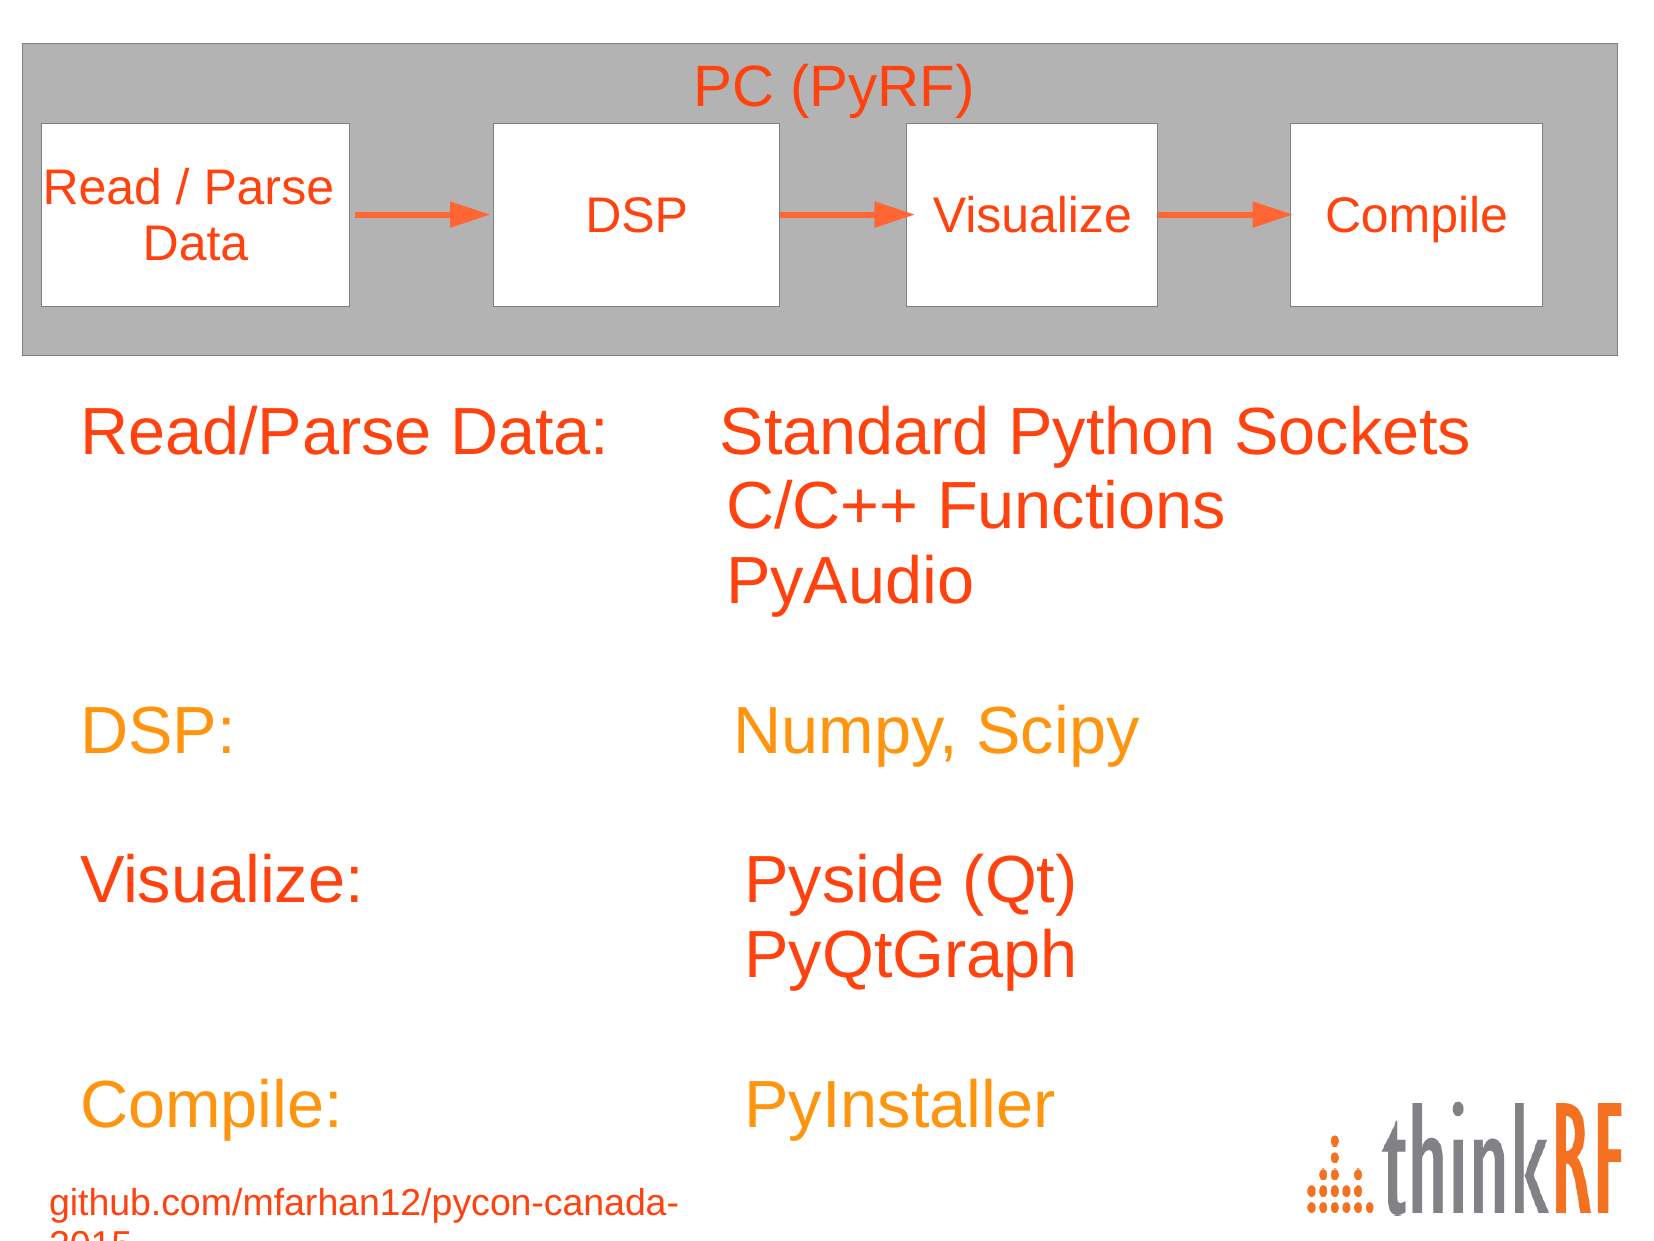

PC (PyRF)
Read / Parse
Data
DSP
Visualize
Compile
Read/Parse Data: Standard Python Sockets
								 C/C++ Functions
								 PyAudio
DSP: Numpy, Scipy
Visualize: 					Pyside (Qt)
 					PyQtGraph
Compile: 						PyInstaller